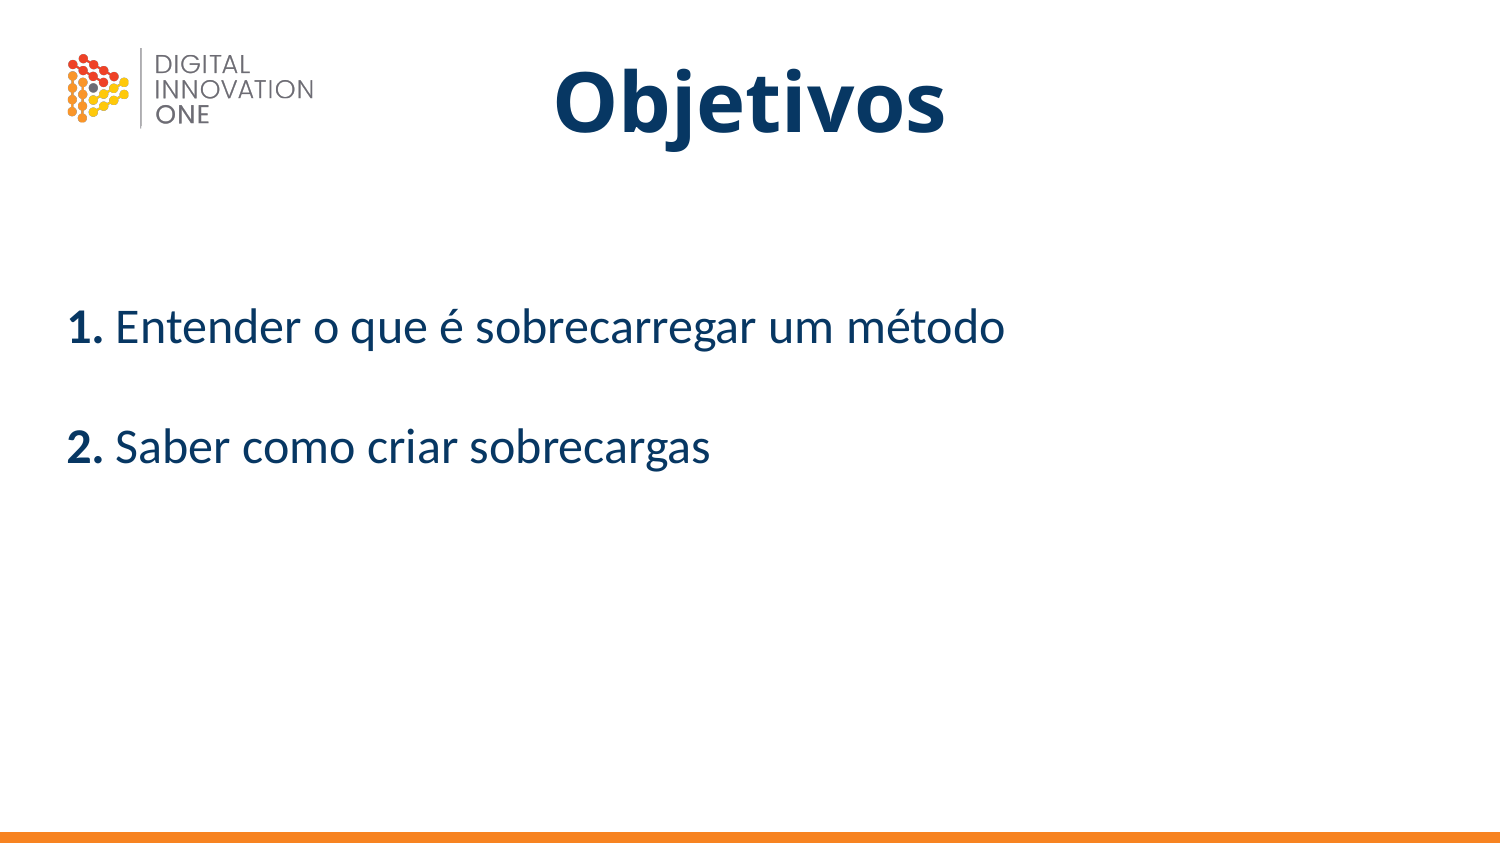

# Objetivos
1. Entender o que é sobrecarregar um método
2. Saber como criar sobrecargas